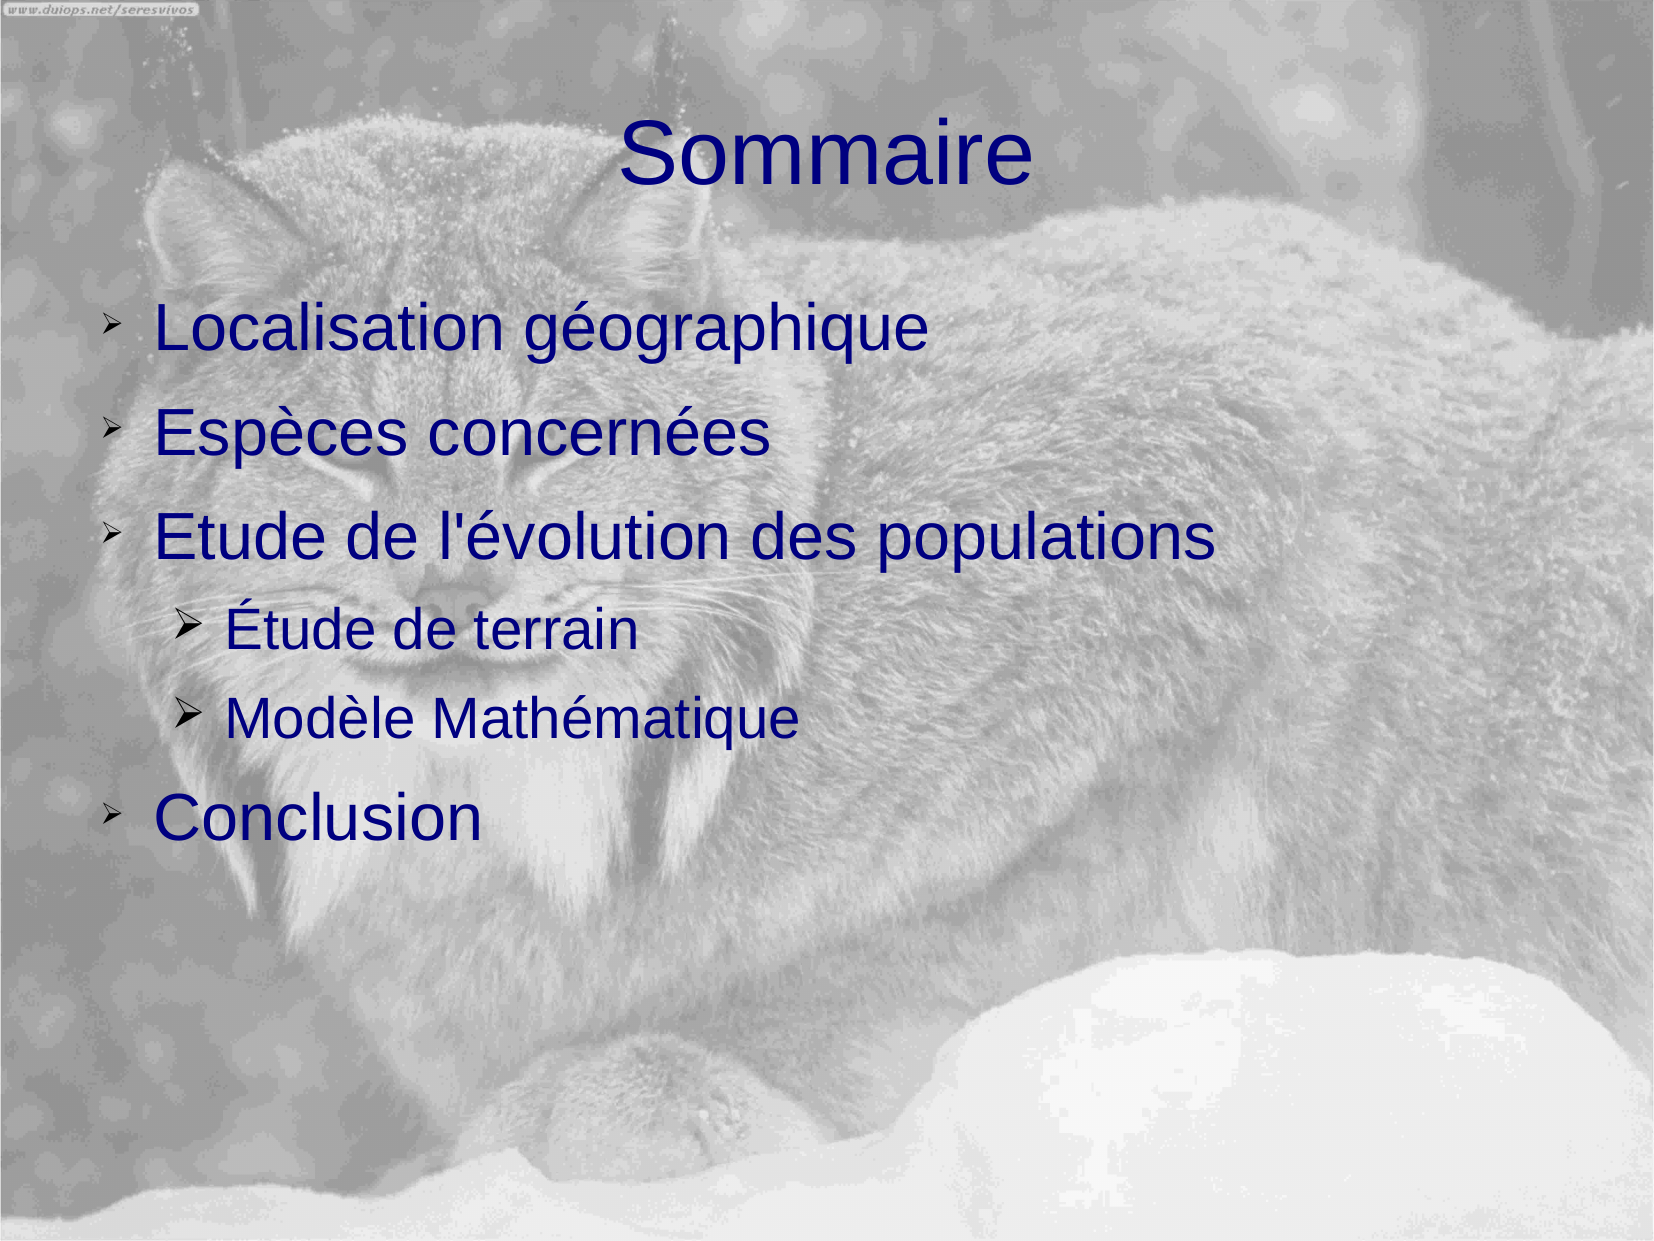

# Sommaire
Localisation géographique
Espèces concernées
Etude de l'évolution des populations
Étude de terrain
Modèle Mathématique
Conclusion